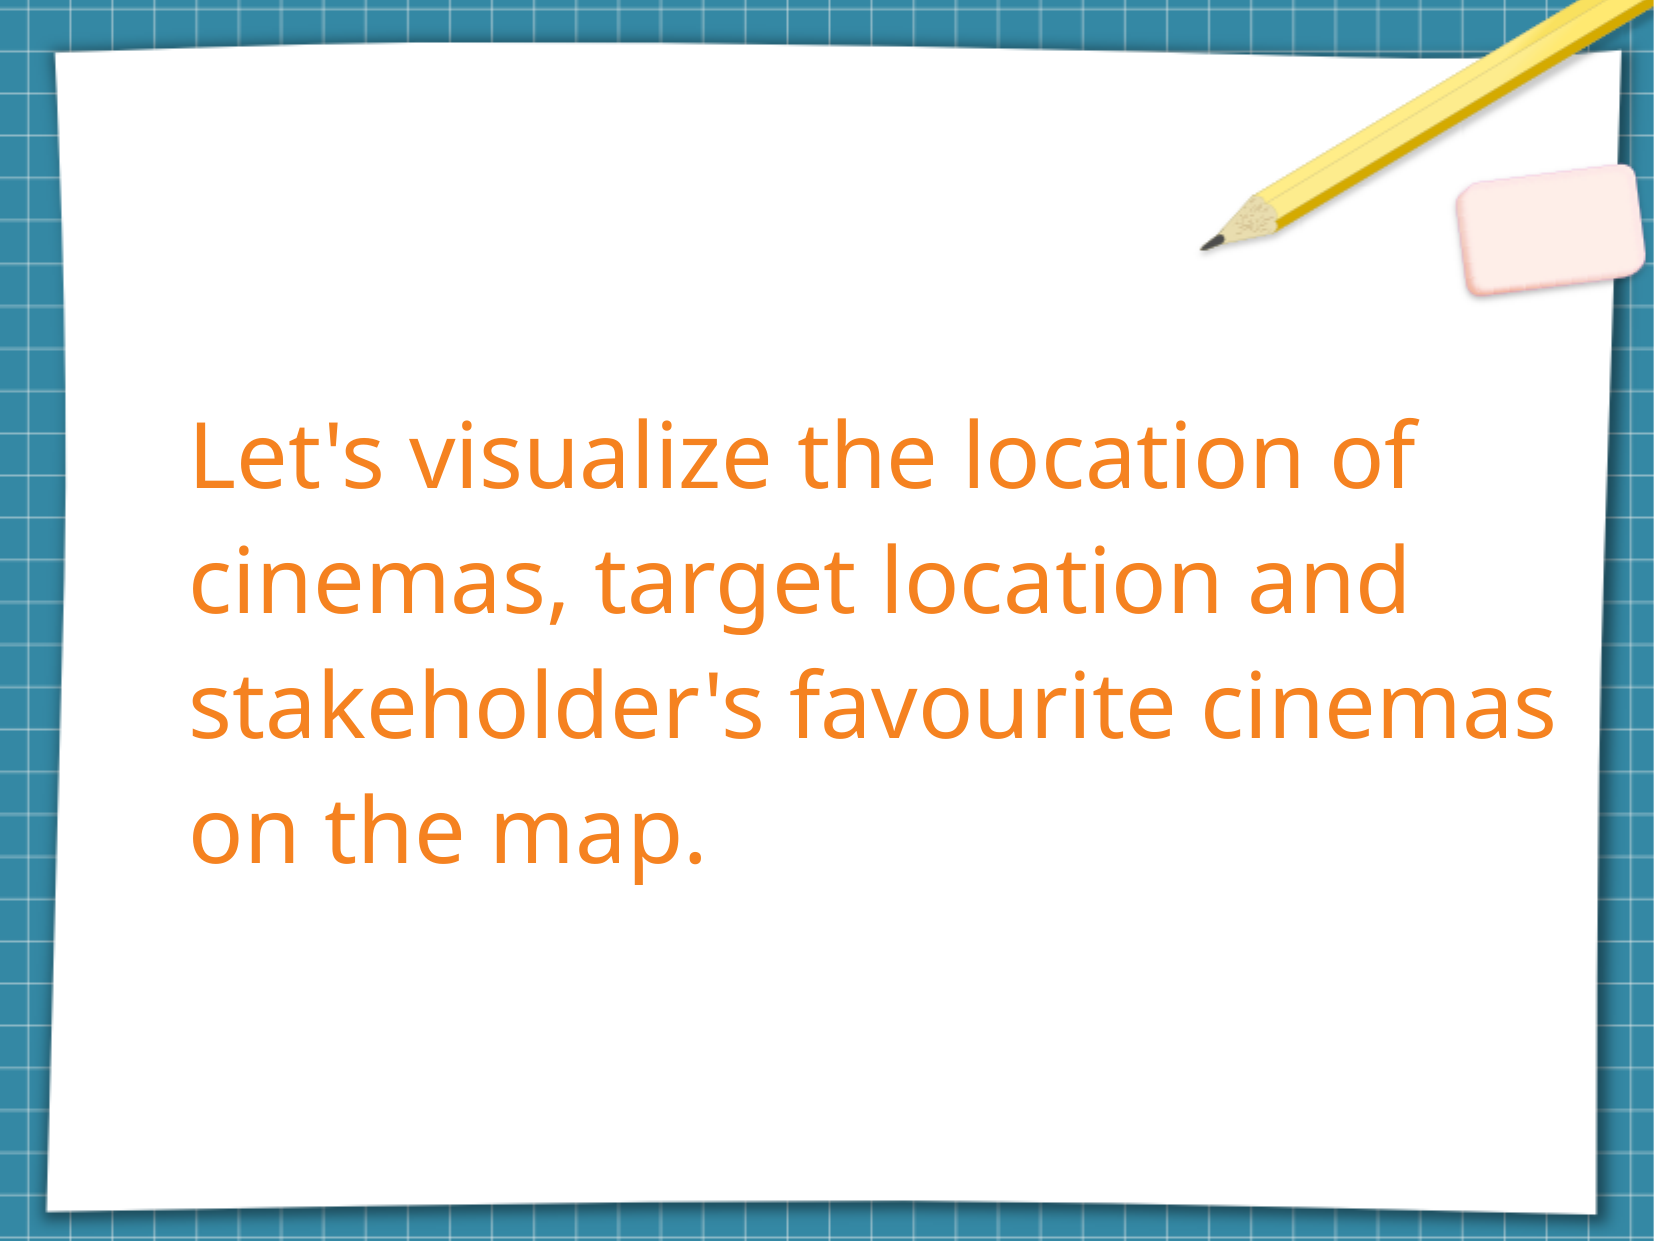

# Let's visualize the location of cinemas, target location and stakeholder's favourite cinemas on the map.